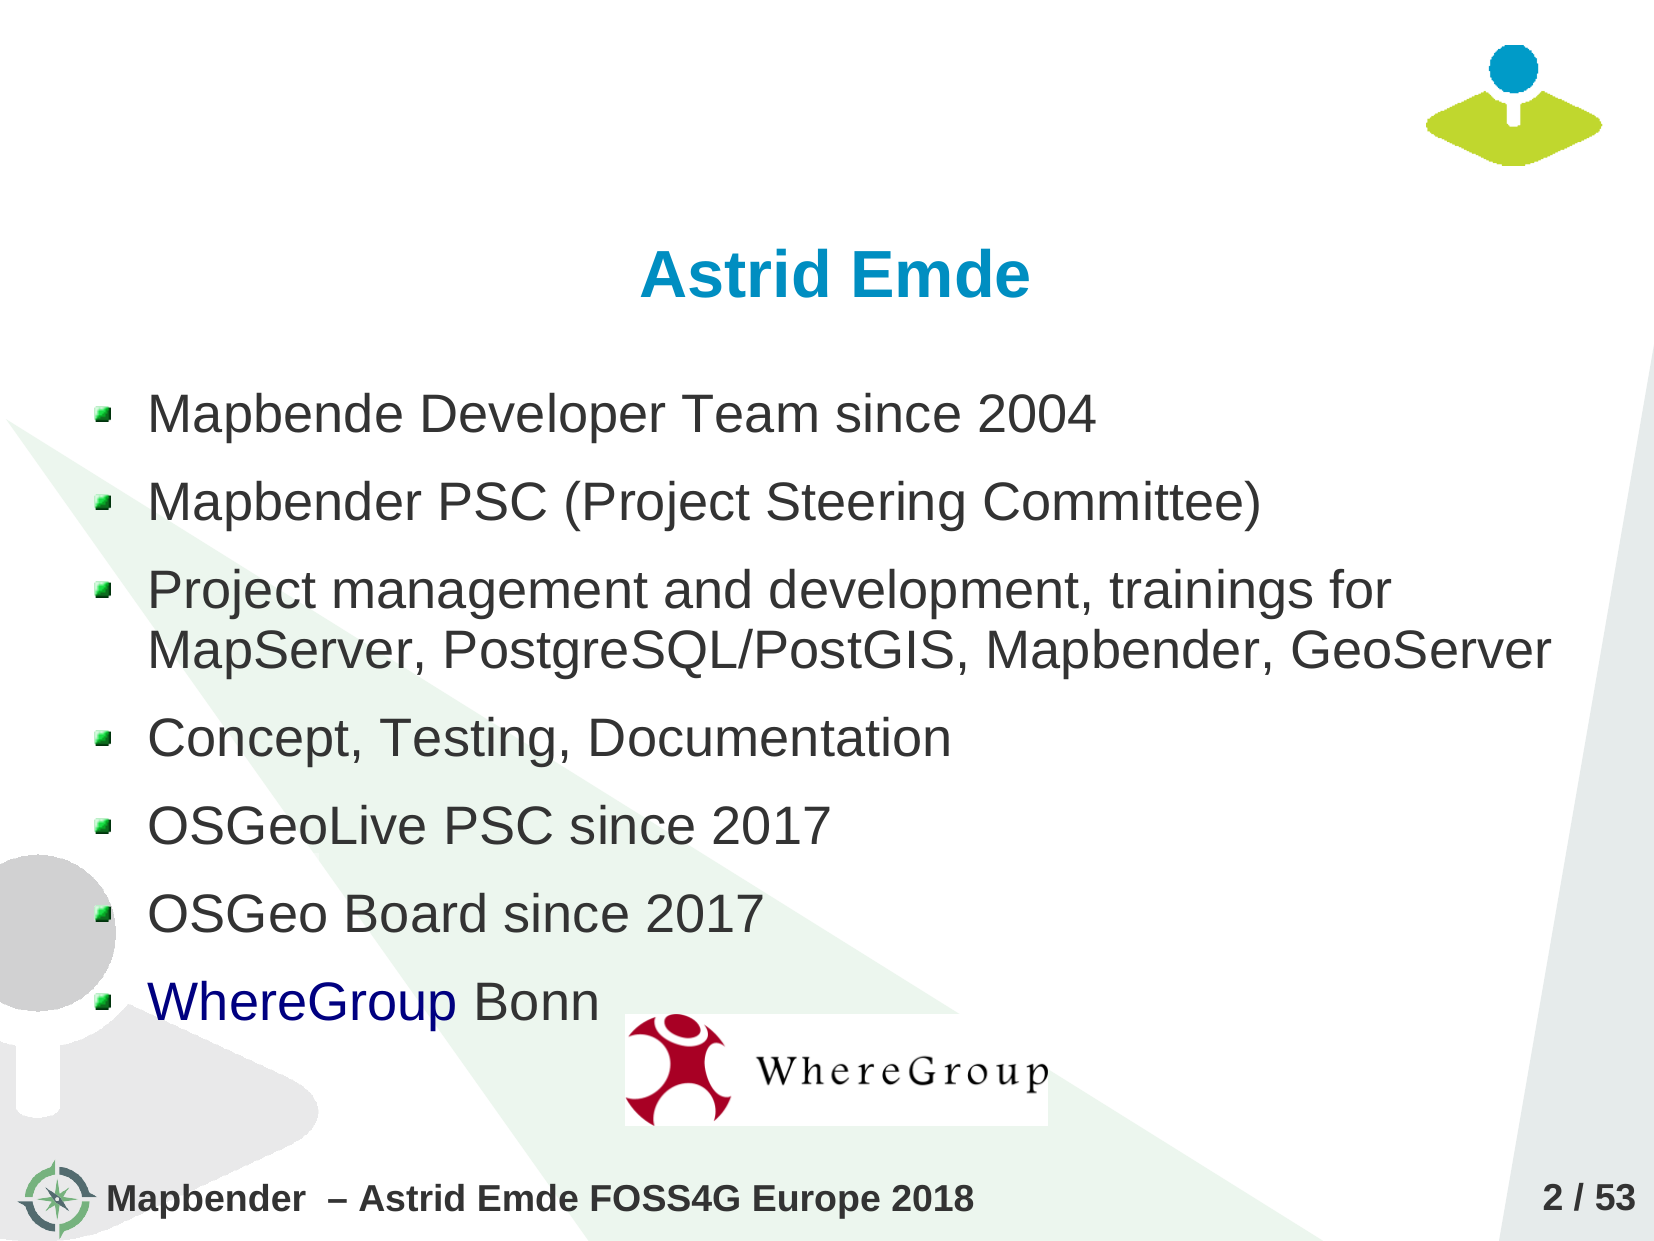

# Astrid Emde
Mapbende Developer Team since 2004
Mapbender PSC (Project Steering Committee)
Project management and development, trainings for MapServer, PostgreSQL/PostGIS, Mapbender, GeoServer
Concept, Testing, Documentation
OSGeoLive PSC since 2017
OSGeo Board since 2017
WhereGroup Bonn